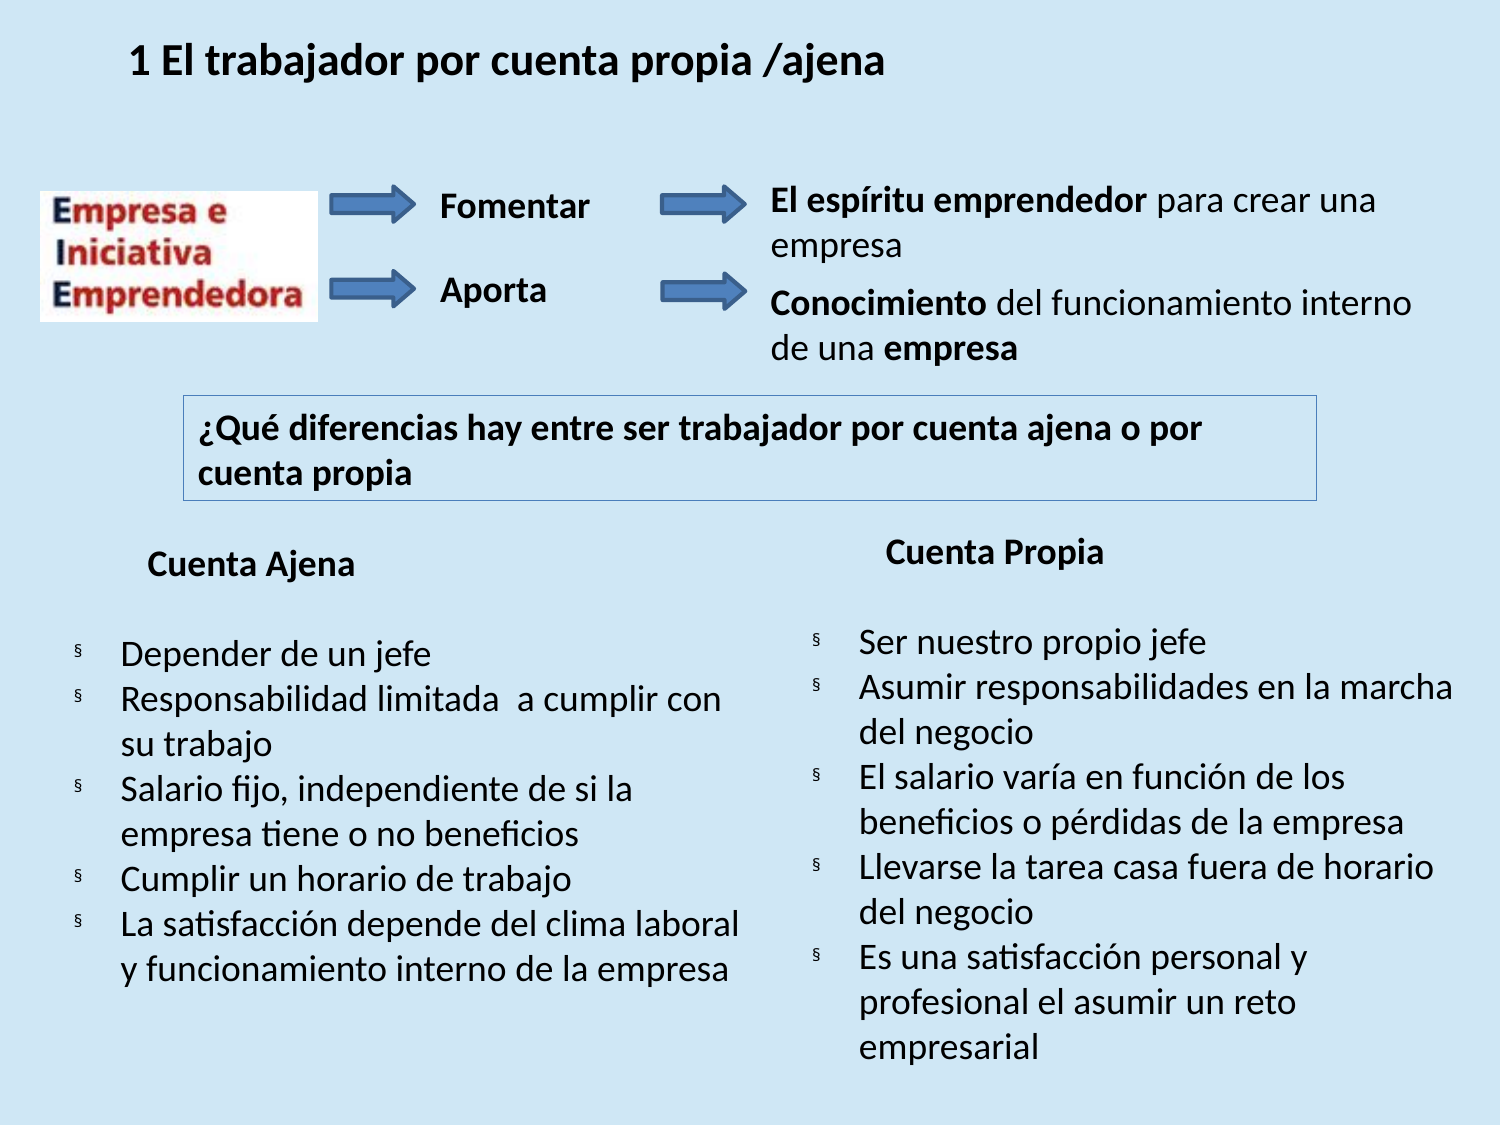

1 El trabajador por cuenta propia /ajena
El espíritu emprendedor para crear una empresa
Fomentar
Aporta
Conocimiento del funcionamiento interno de una empresa
¿Qué diferencias hay entre ser trabajador por cuenta ajena o por cuenta propia
	Cuenta Propia
Ser nuestro propio jefe
Asumir responsabilidades en la marcha del negocio
El salario varía en función de los beneficios o pérdidas de la empresa
Llevarse la tarea casa fuera de horario del negocio
Es una satisfacción personal y profesional el asumir un reto empresarial
	Cuenta Ajena
Depender de un jefe
Responsabilidad limitada a cumplir con su trabajo
Salario fijo, independiente de si la empresa tiene o no beneficios
Cumplir un horario de trabajo
La satisfacción depende del clima laboral y funcionamiento interno de la empresa